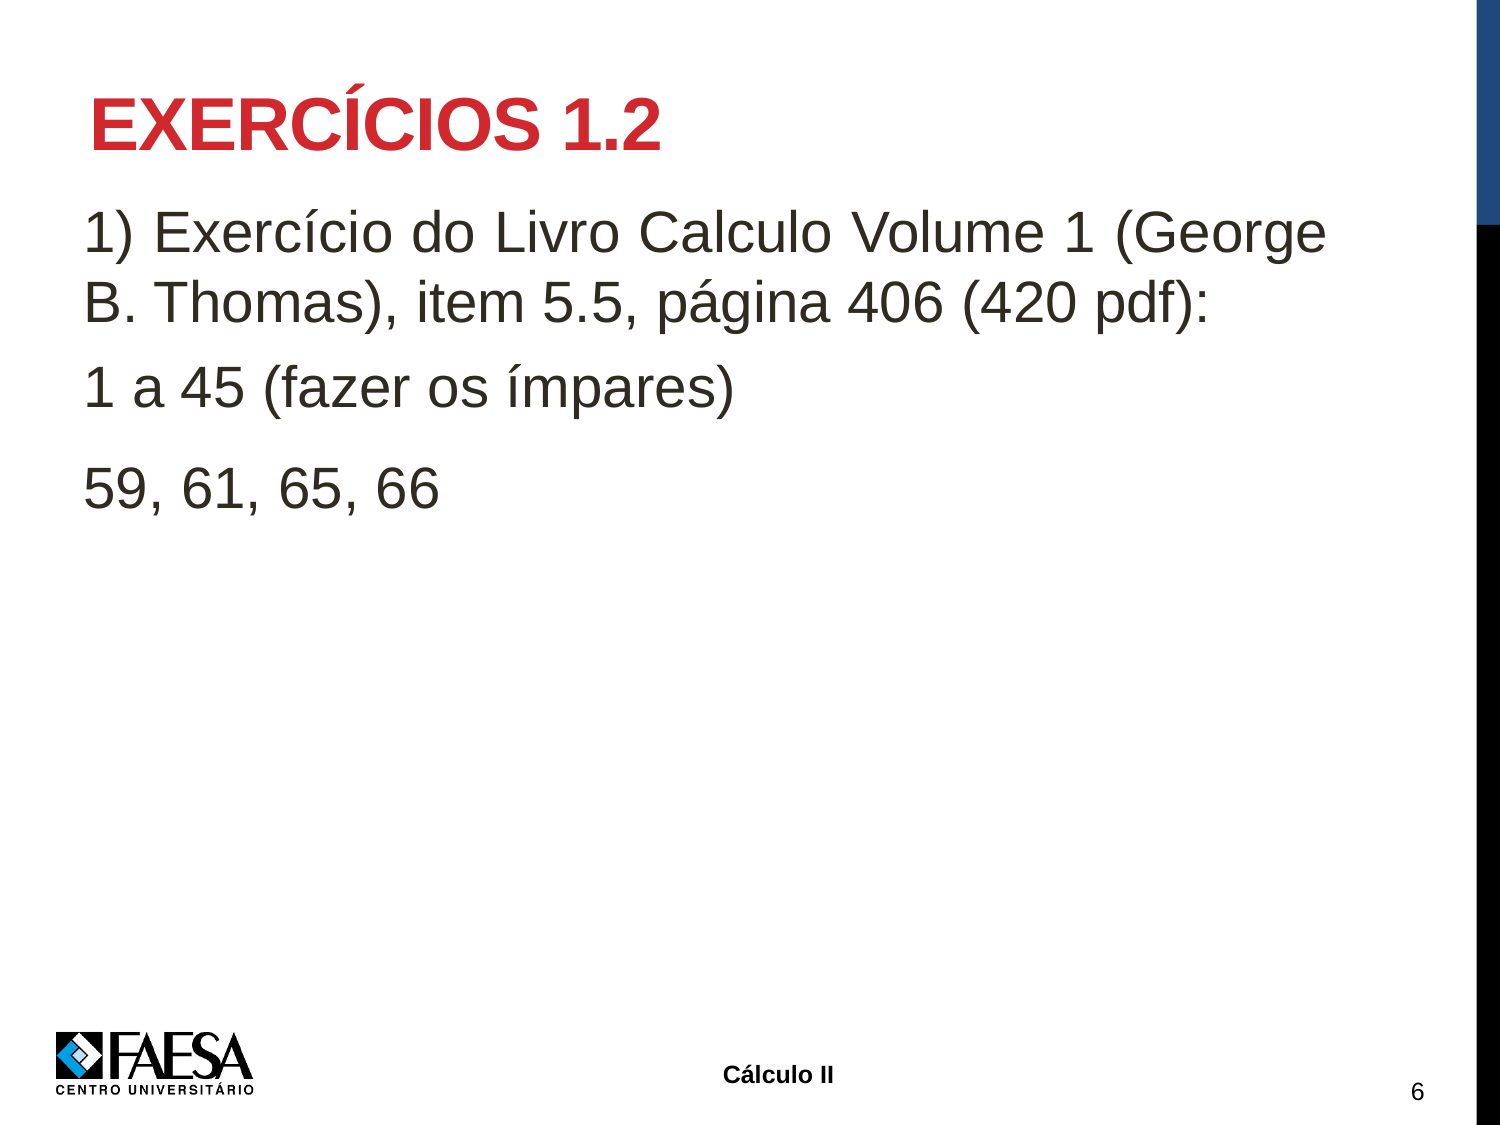

Exercícios 1.2
1) Exercício do Livro Calculo Volume 1 (George B. Thomas), item 5.5, página 406 (420 pdf):
1 a 45 (fazer os ímpares)
59, 61, 65, 66